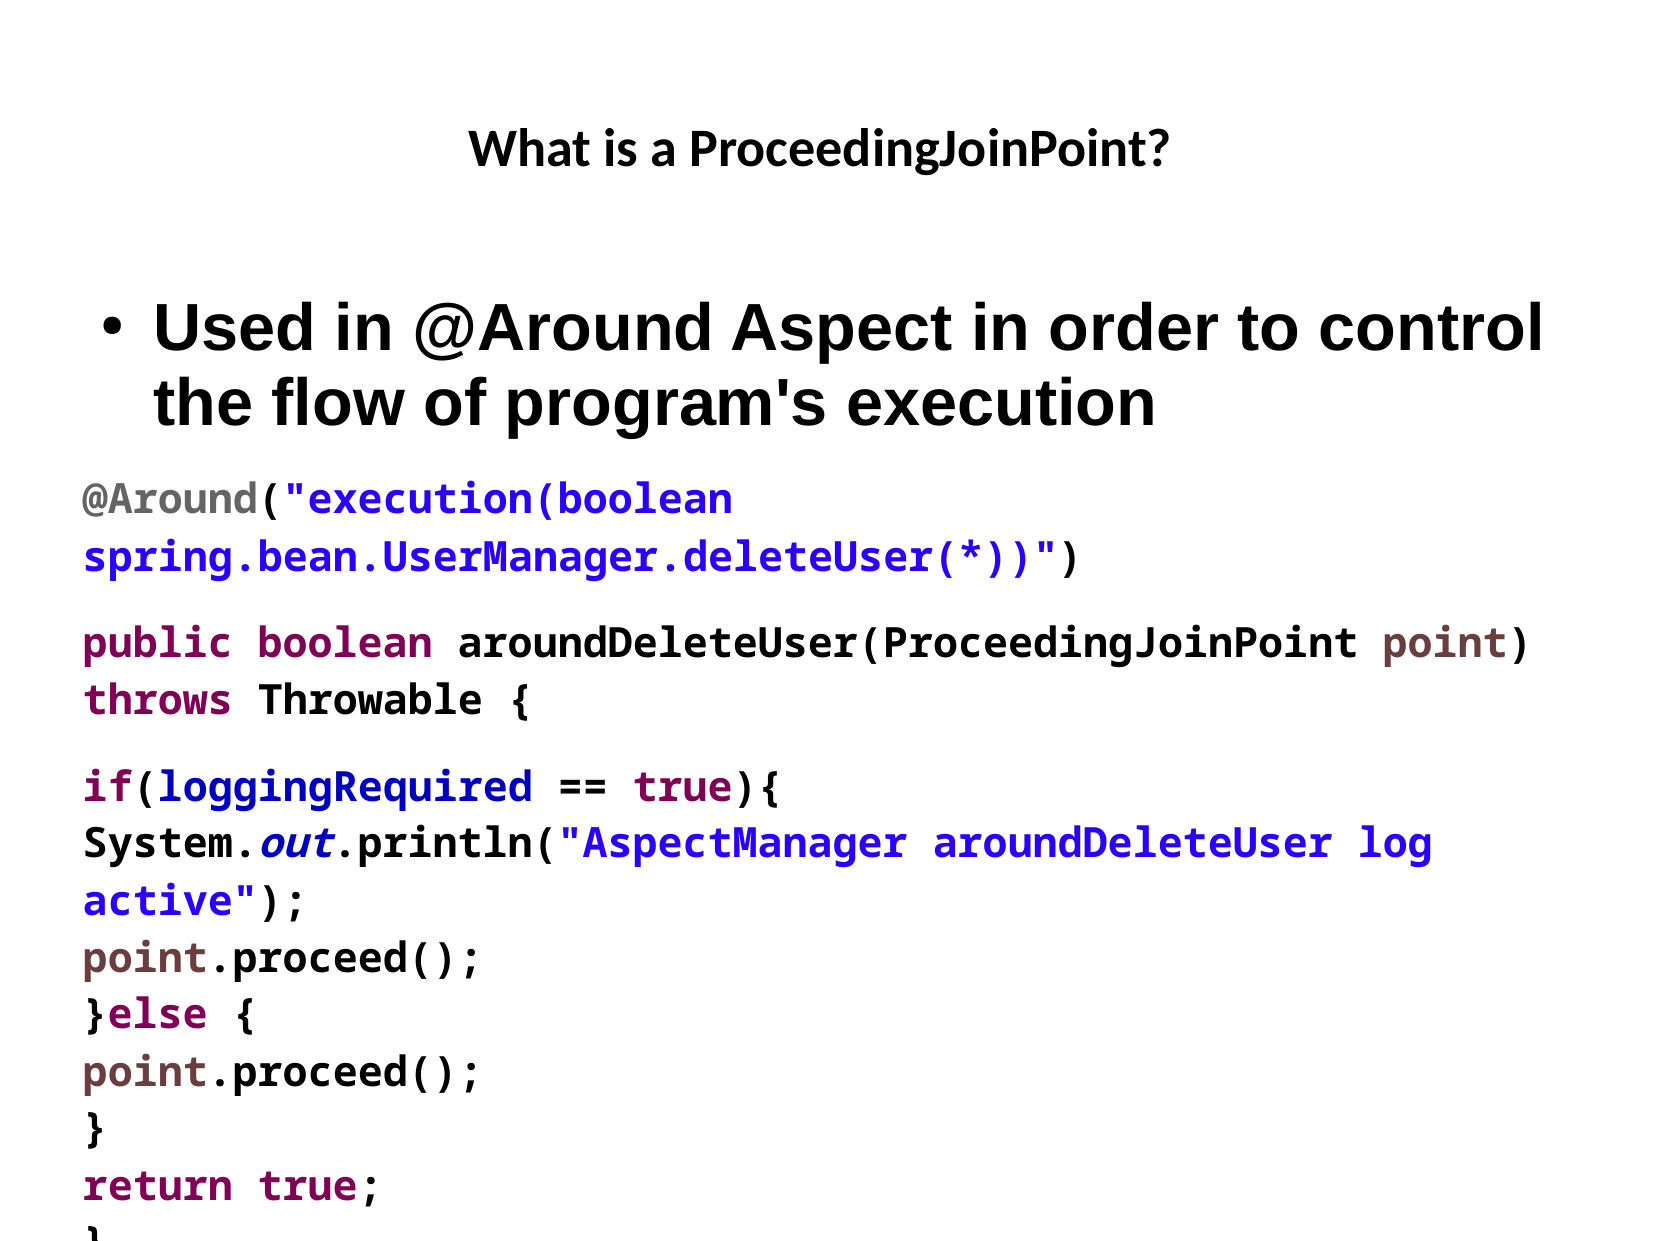

# What is a ProceedingJoinPoint?
Used in @Around Aspect in order to control the flow of program's execution
@Around("execution(boolean spring.bean.UserManager.deleteUser(*))")
public boolean aroundDeleteUser(ProceedingJoinPoint point) throws Throwable {
if(loggingRequired == true){
System.out.println("AspectManager aroundDeleteUser log active");
point.proceed();
}else {
point.proceed();
}
return true;
}